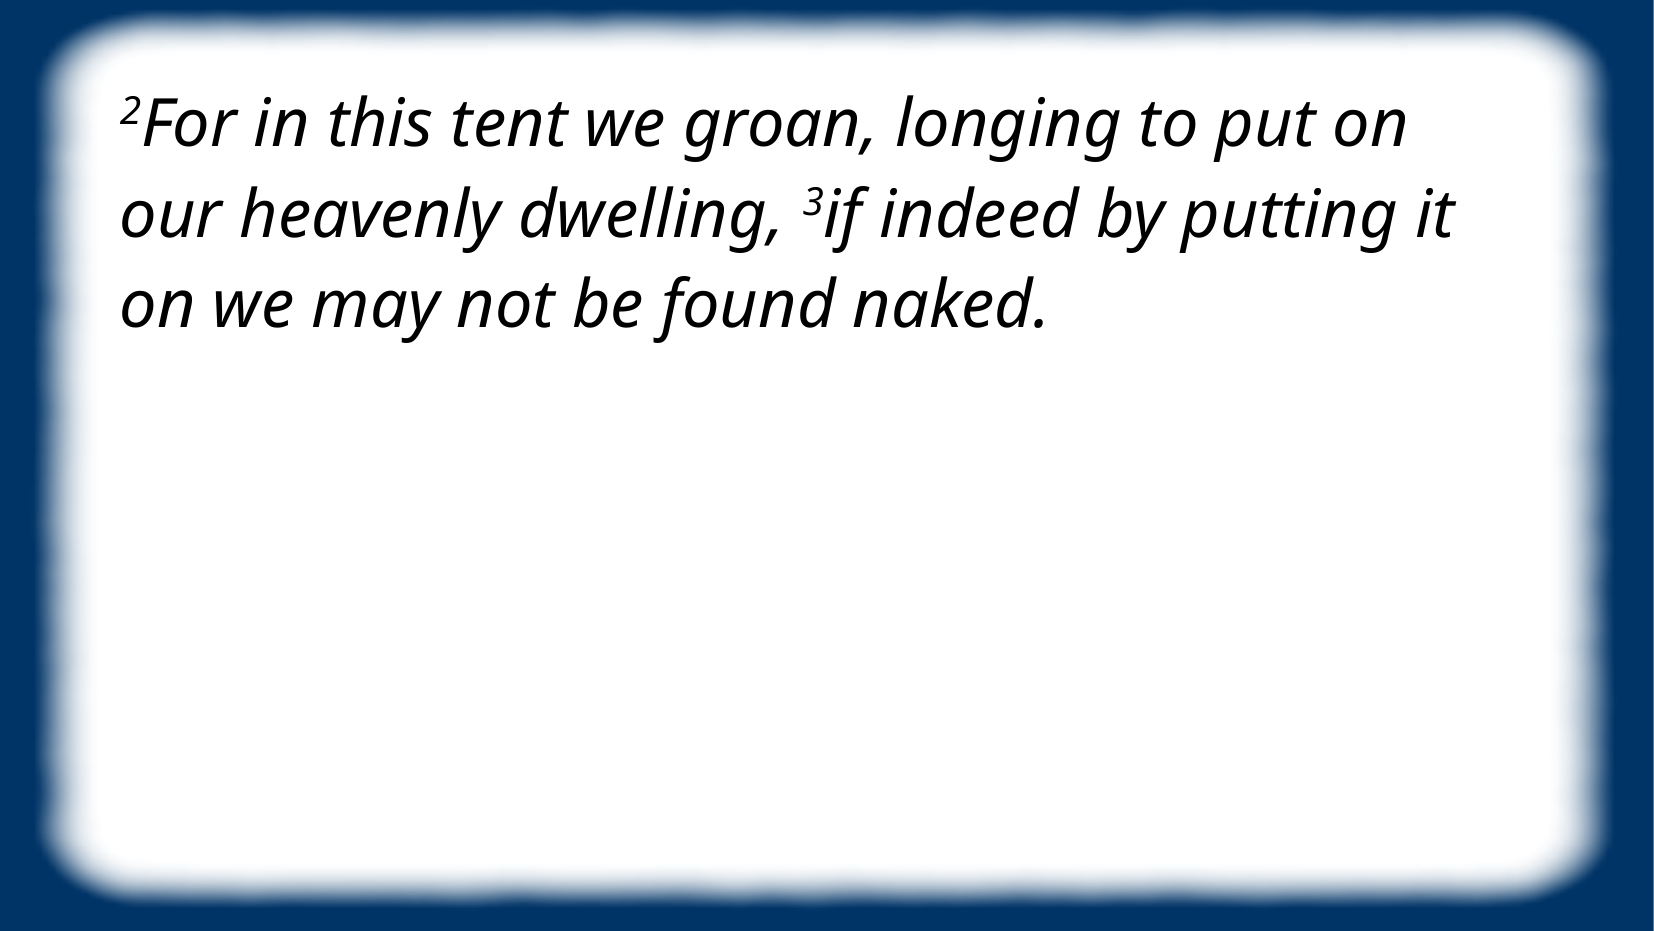

2For in this tent we groan, longing to put on our heavenly dwelling, 3if indeed by putting it on we may not be found naked.